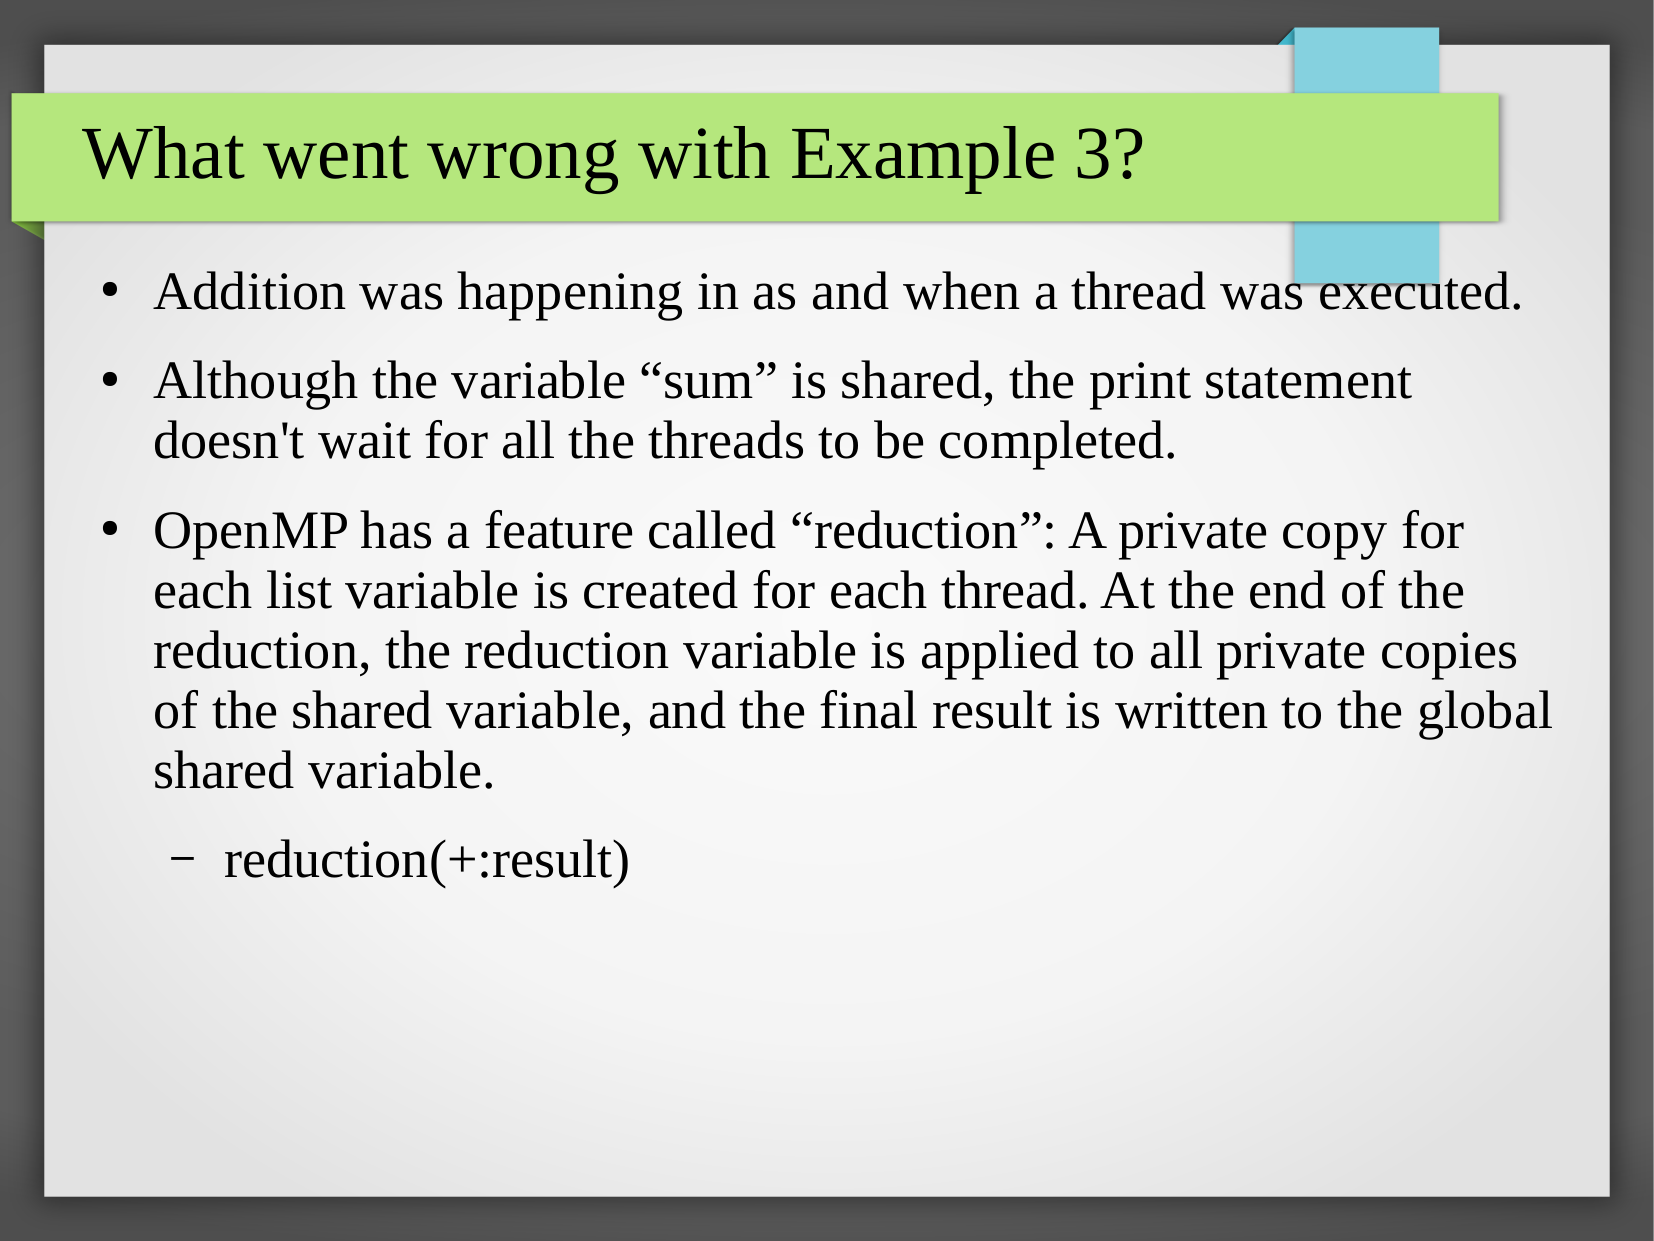

# What went wrong with Example 3?
Addition was happening in as and when a thread was executed.
Although the variable “sum” is shared, the print statement doesn't wait for all the threads to be completed.
OpenMP has a feature called “reduction”: A private copy for each list variable is created for each thread. At the end of the reduction, the reduction variable is applied to all private copies of the shared variable, and the final result is written to the global shared variable.
reduction(+:result)